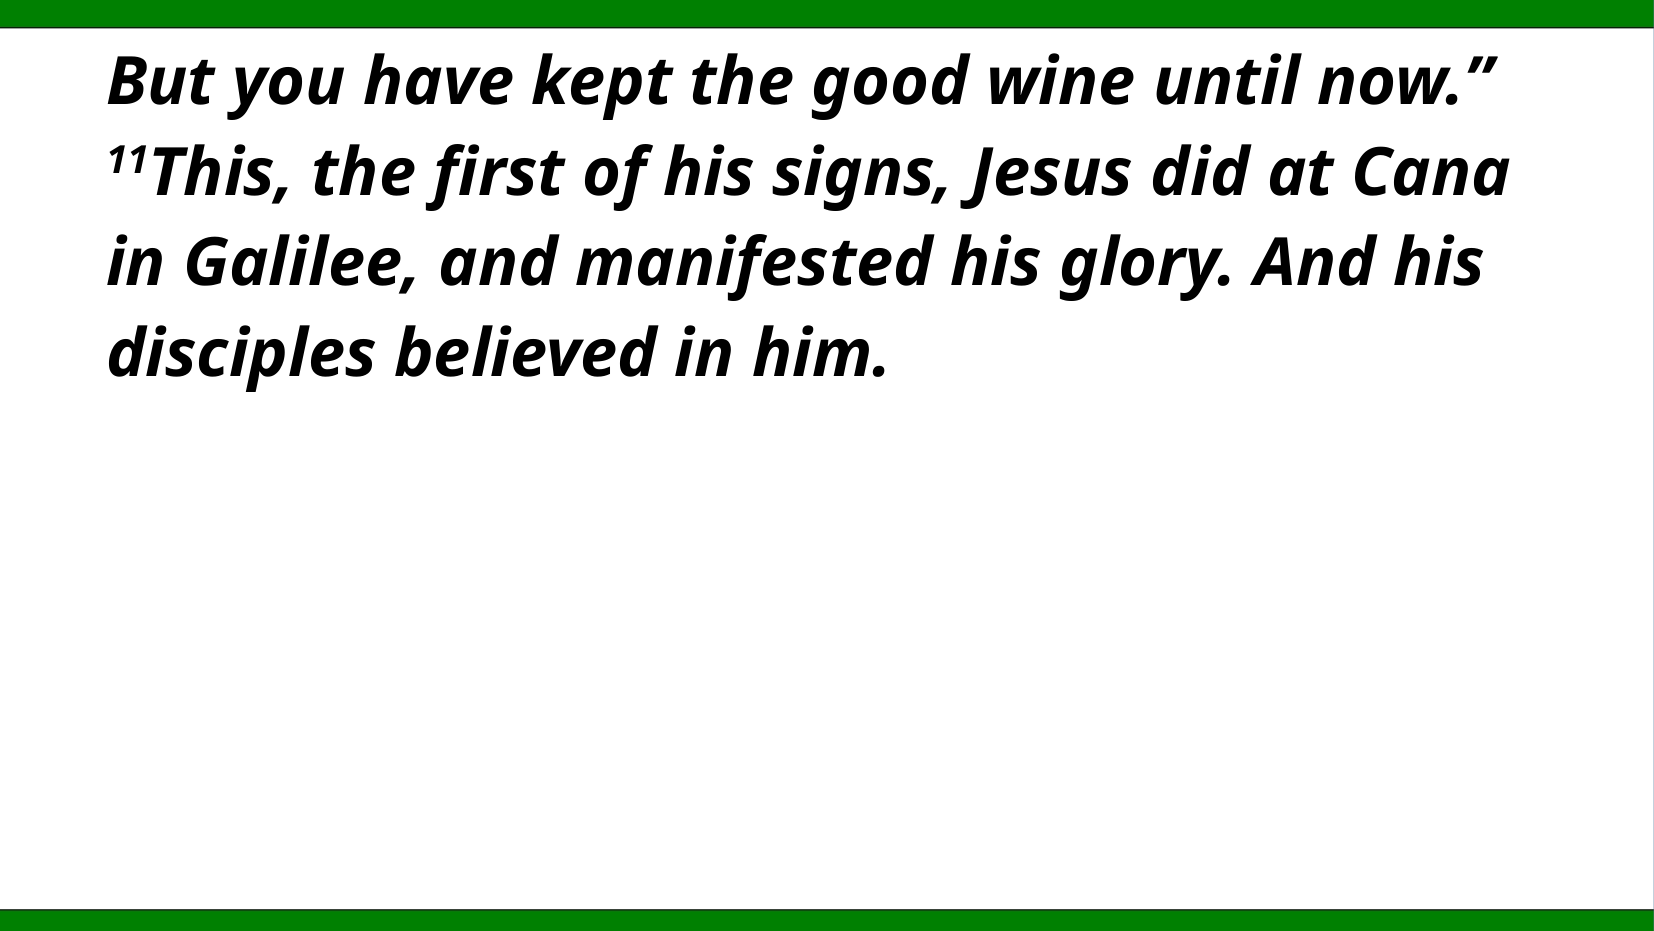

But you have kept the good wine until now.”
11This, the first of his signs, Jesus did at Cana in Galilee, and manifested his glory. And his disciples believed in him.